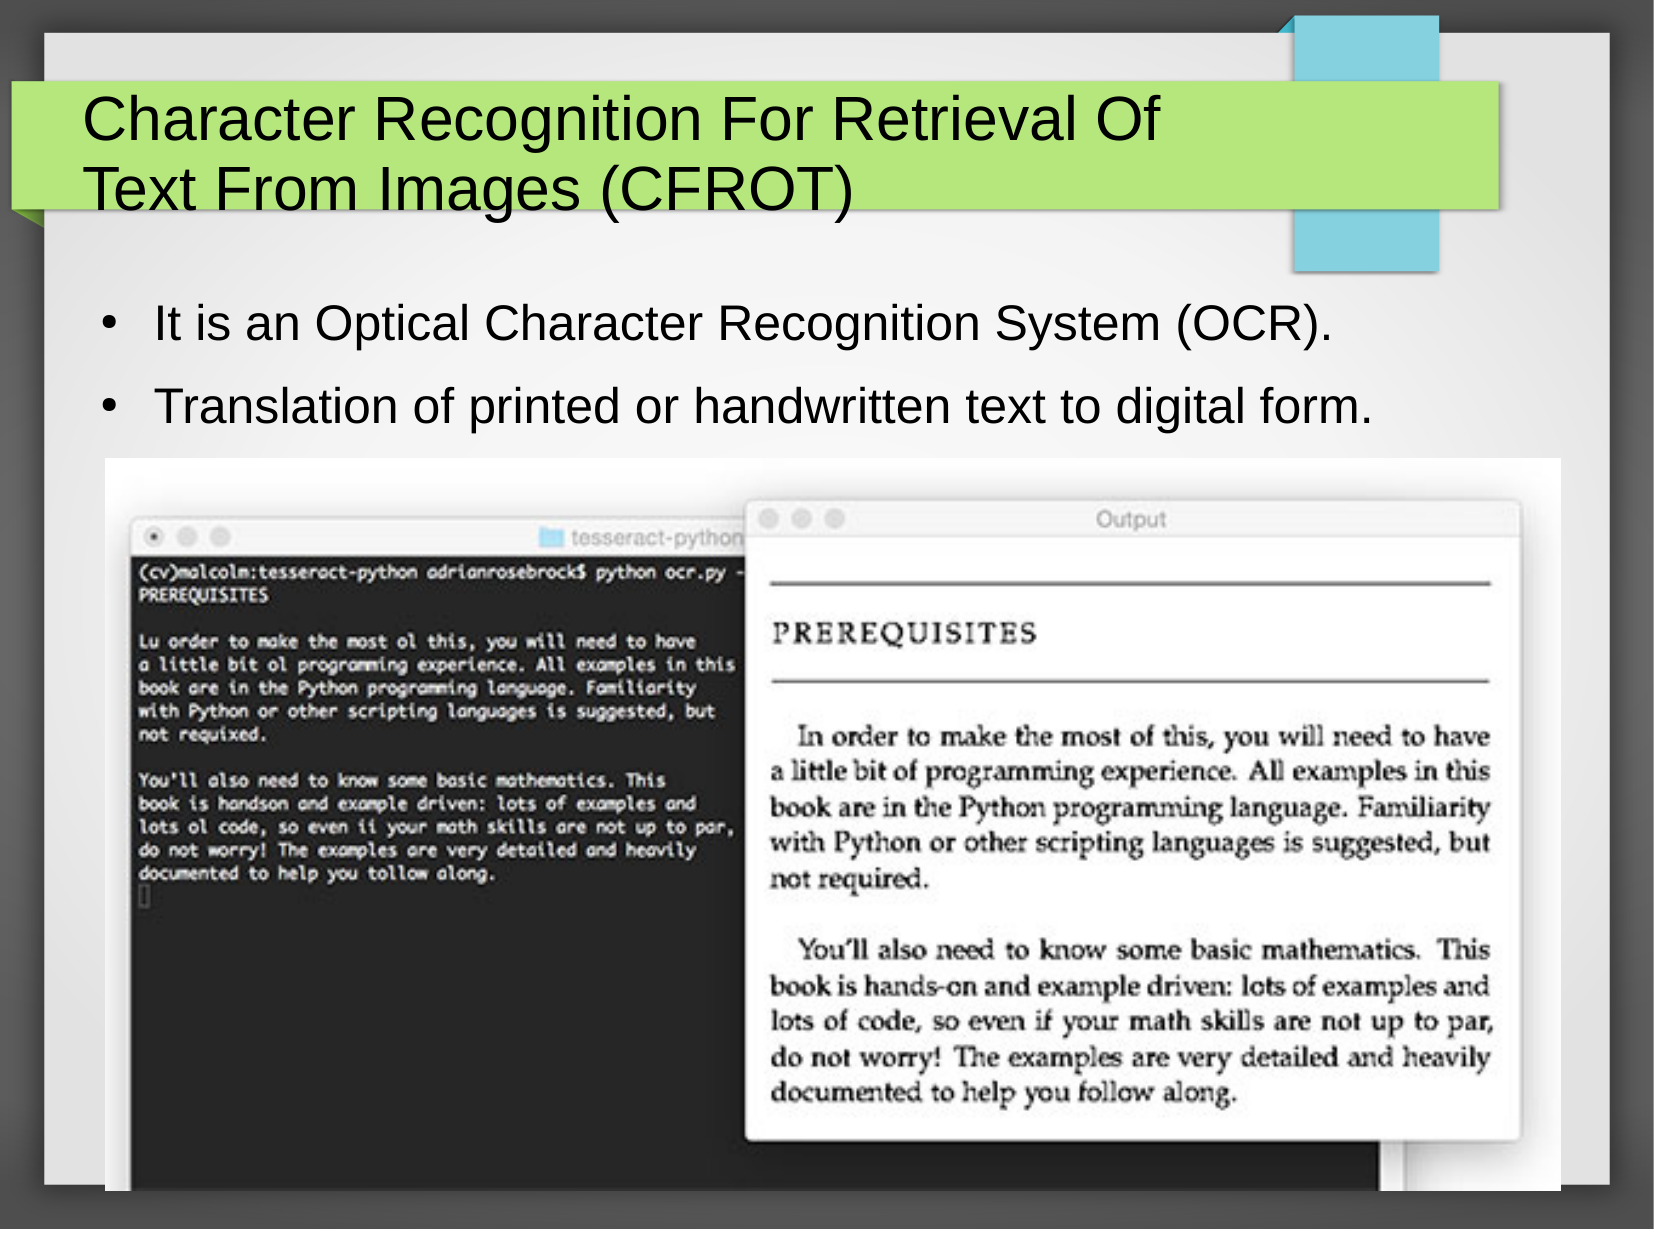

# Character Recognition For Retrieval Of Text From Images (CFROT)
It is an Optical Character Recognition System (OCR).
Translation of printed or handwritten text to digital form.